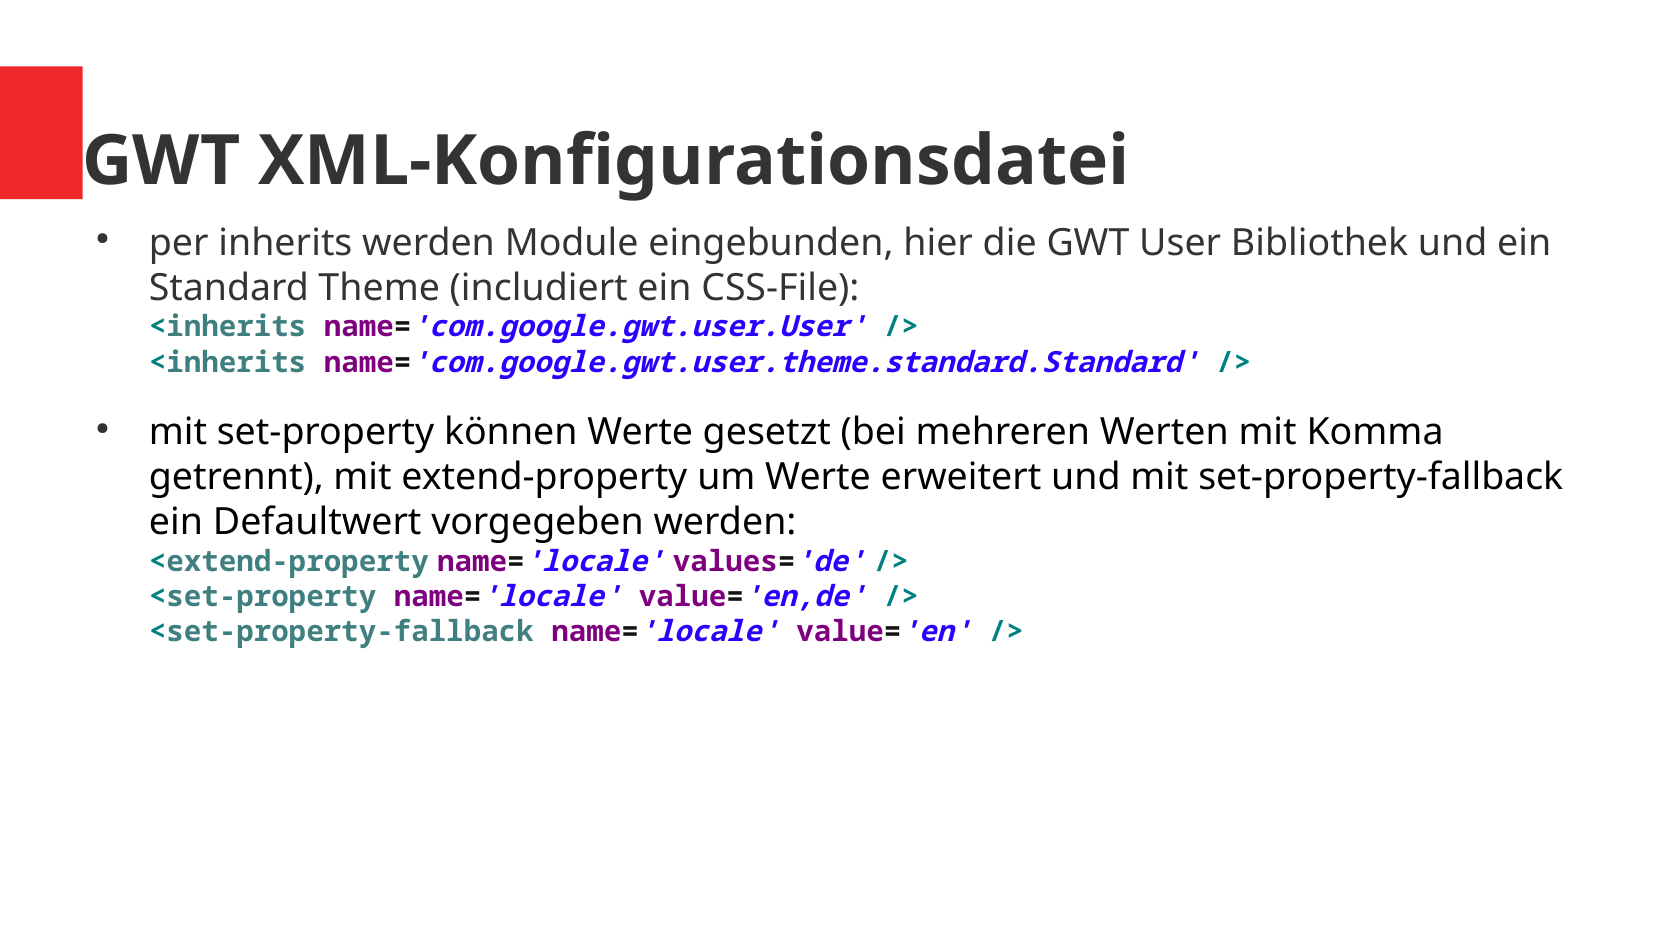

# GWT XML-Konfigurationsdatei
per inherits werden Module eingebunden, hier die GWT User Bibliothek und ein Standard Theme (includiert ein CSS-File):
<inherits name='com.google.gwt.user.User' />
<inherits name='com.google.gwt.user.theme.standard.Standard' />
mit set-property können Werte gesetzt (bei mehreren Werten mit Komma getrennt), mit extend-property um Werte erweitert und mit set-property-fallback ein Defaultwert vorgegeben werden:
<extend-property name='locale' values='de' />
<set-property name='locale' value='en,de' />
<set-property-fallback name='locale' value='en' />